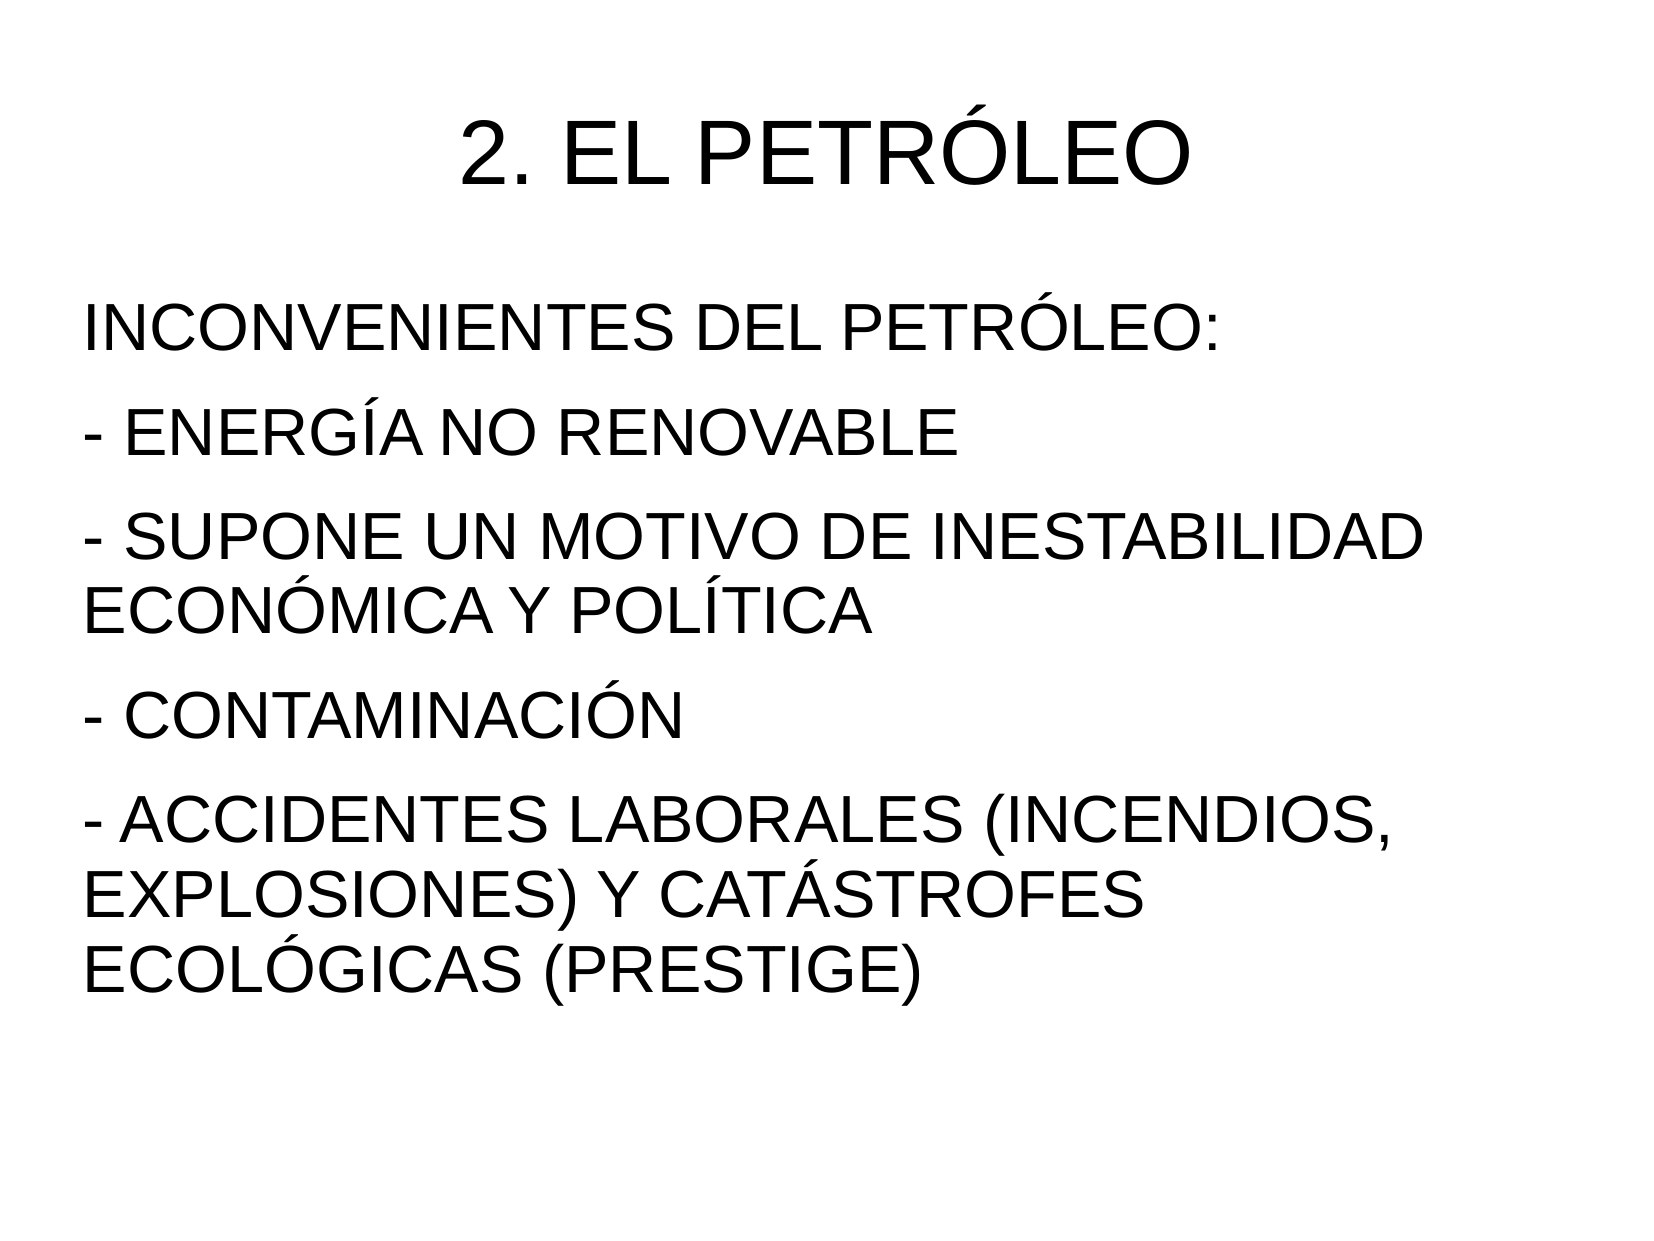

# 2. EL PETRÓLEO
INCONVENIENTES DEL PETRÓLEO:
- ENERGÍA NO RENOVABLE
- SUPONE UN MOTIVO DE INESTABILIDAD ECONÓMICA Y POLÍTICA
- CONTAMINACIÓN
- ACCIDENTES LABORALES (INCENDIOS, EXPLOSIONES) Y CATÁSTROFES ECOLÓGICAS (PRESTIGE)